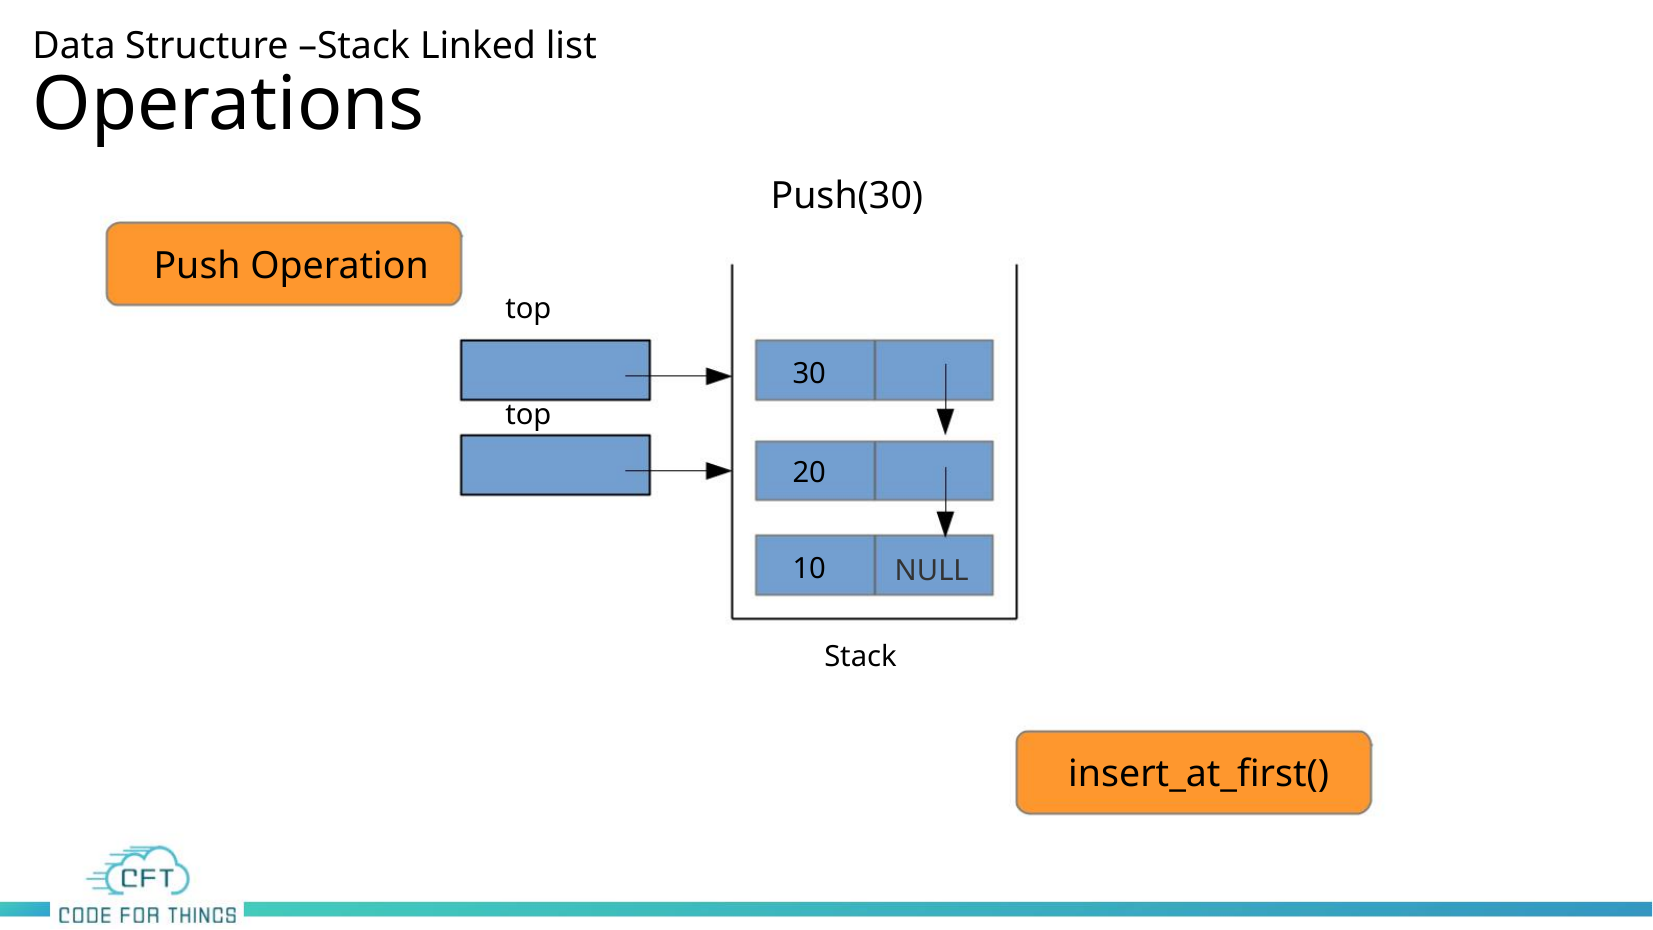

Data Structure –Stack Linked list
Operations
Push(30)
Push Operation
top
30
20
top
10
NULL
Stack
insert_at_first()